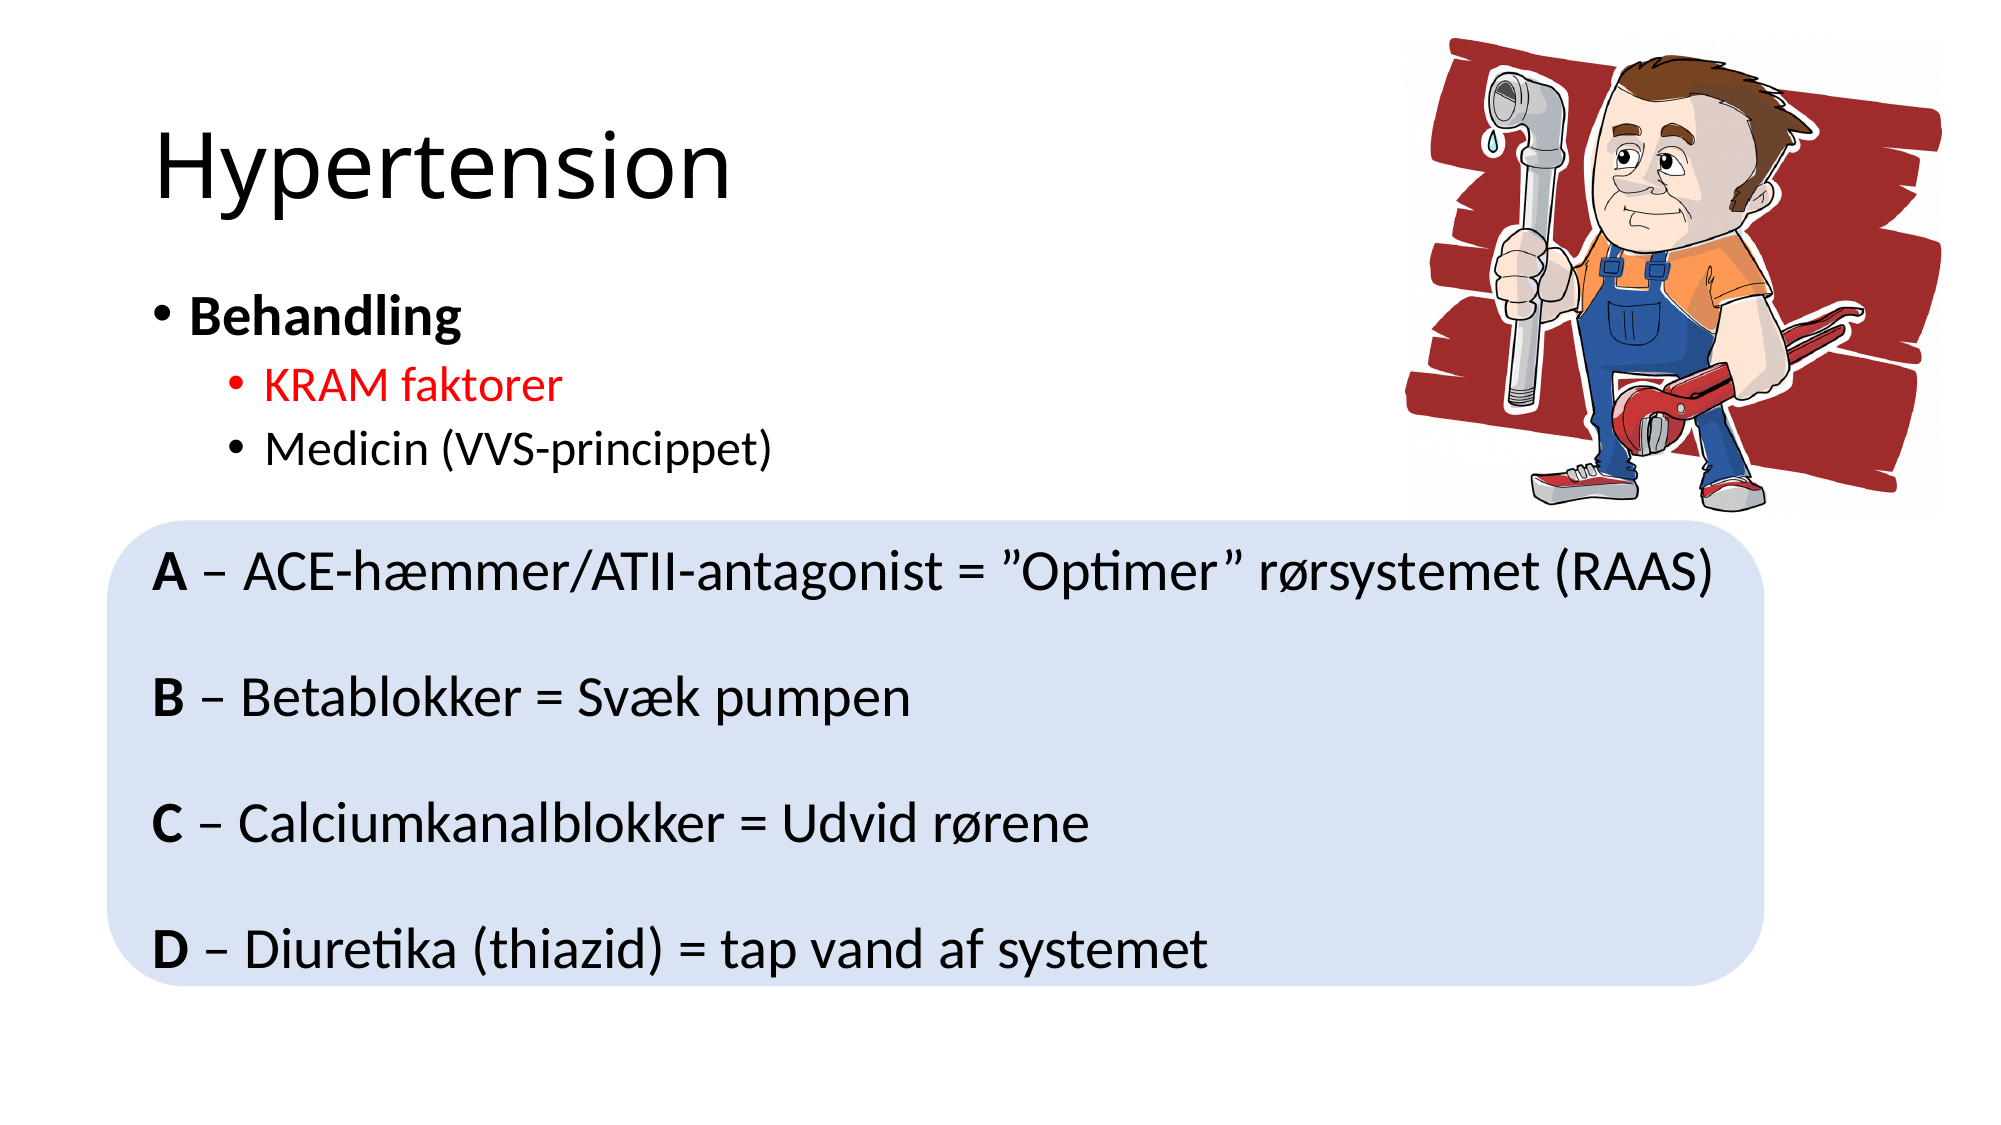

# Hypertension
Behandling
KRAM faktorer
Medicin (VVS-princippet)
A – ACE-hæmmer/ATII-antagonist = ”Optimer” rørsystemet (RAAS)
B – Betablokker = Svæk pumpen
C – Calciumkanalblokker = Udvid rørene
D – Diuretika (thiazid) = tap vand af systemet